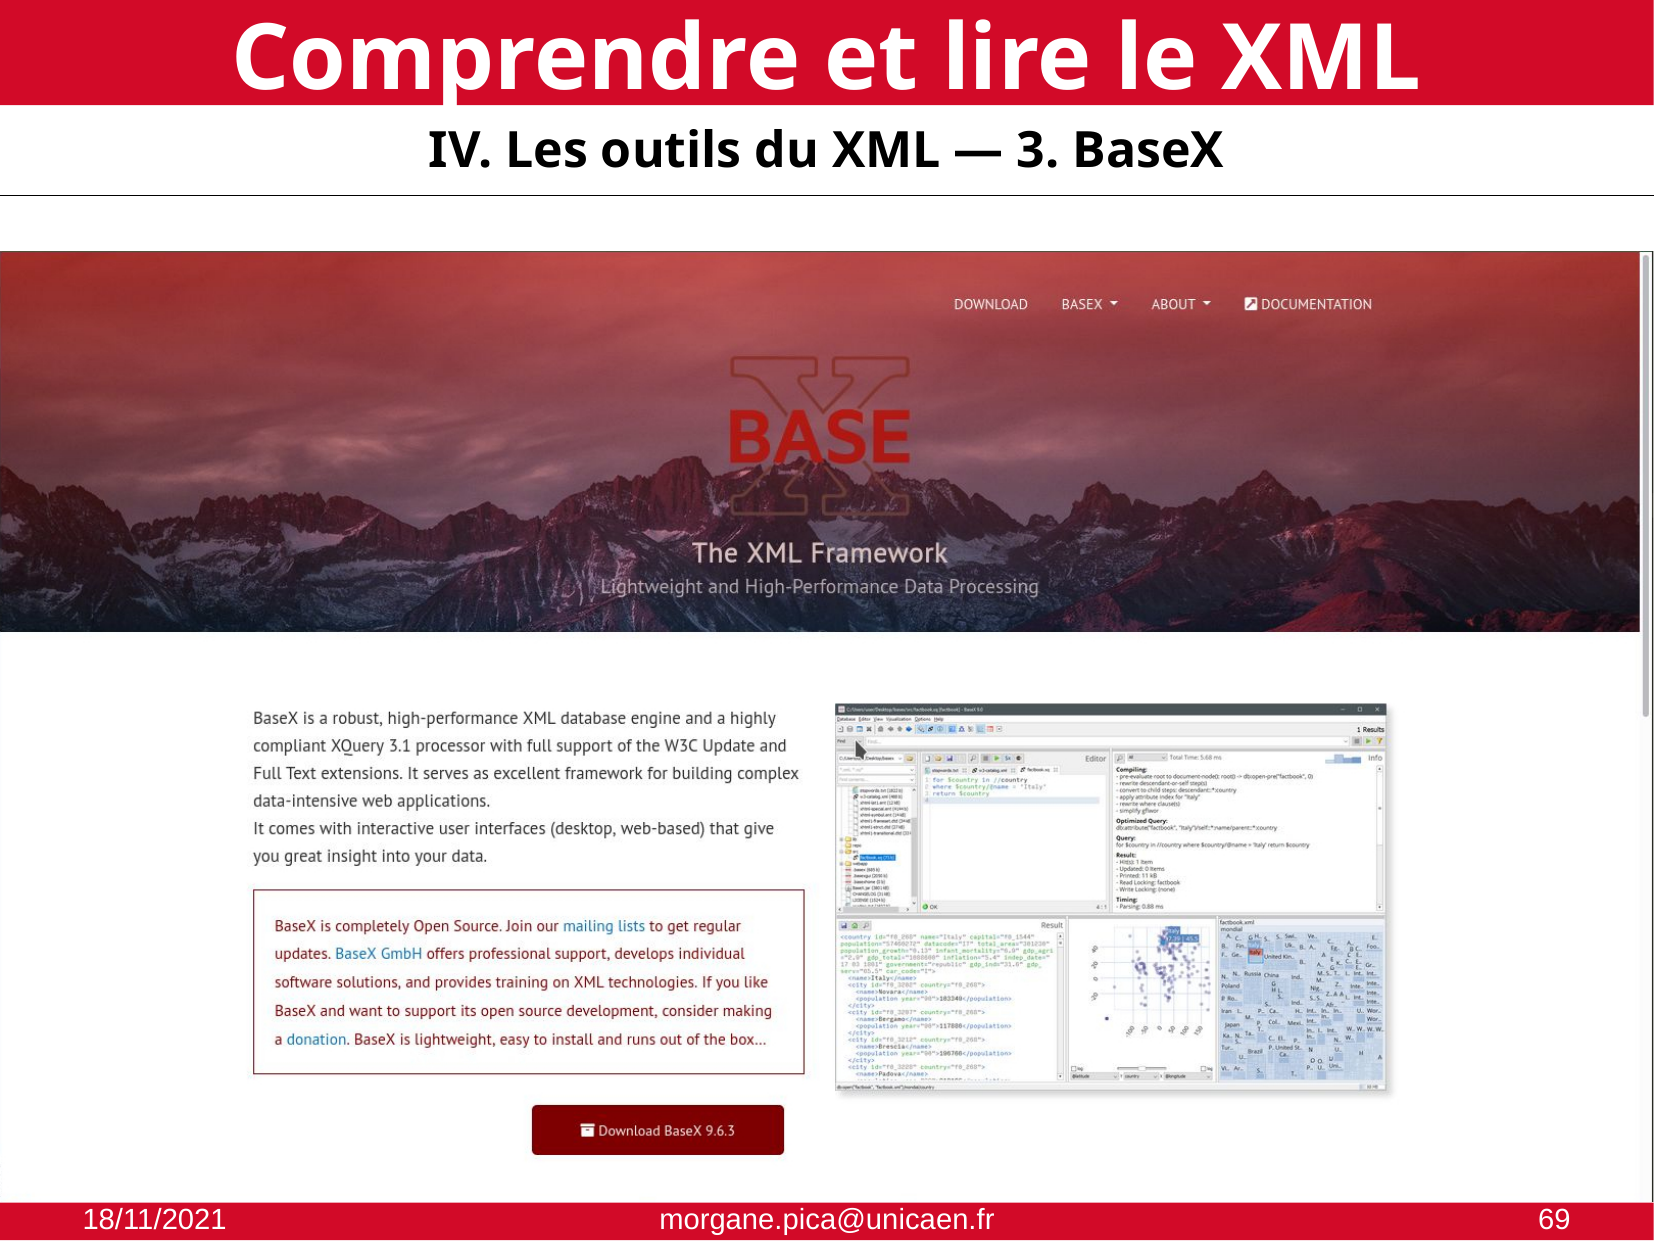

# Comprendre et lire le XML
IV. Les outils du XML — 3. BaseX
18/11/2021
morgane.pica@unicaen.fr
69